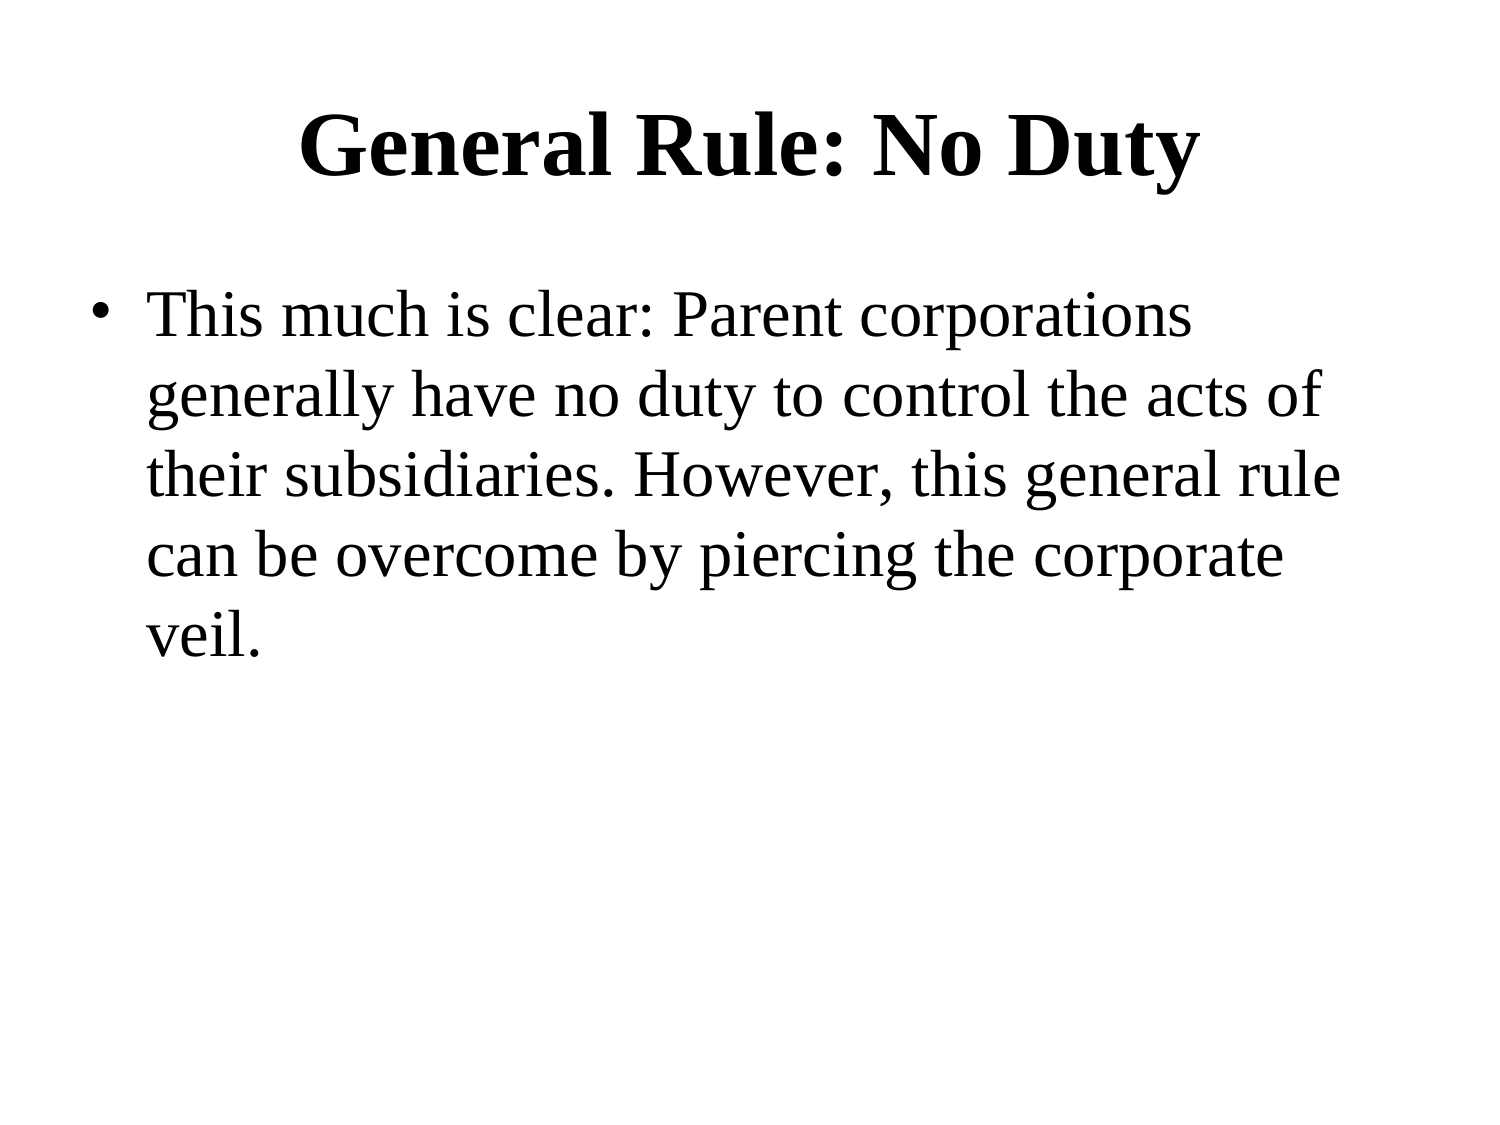

# General Rule: No Duty
This much is clear: Parent corporations generally have no duty to control the acts of their subsidiaries. However, this general rule can be overcome by piercing the corporate veil.